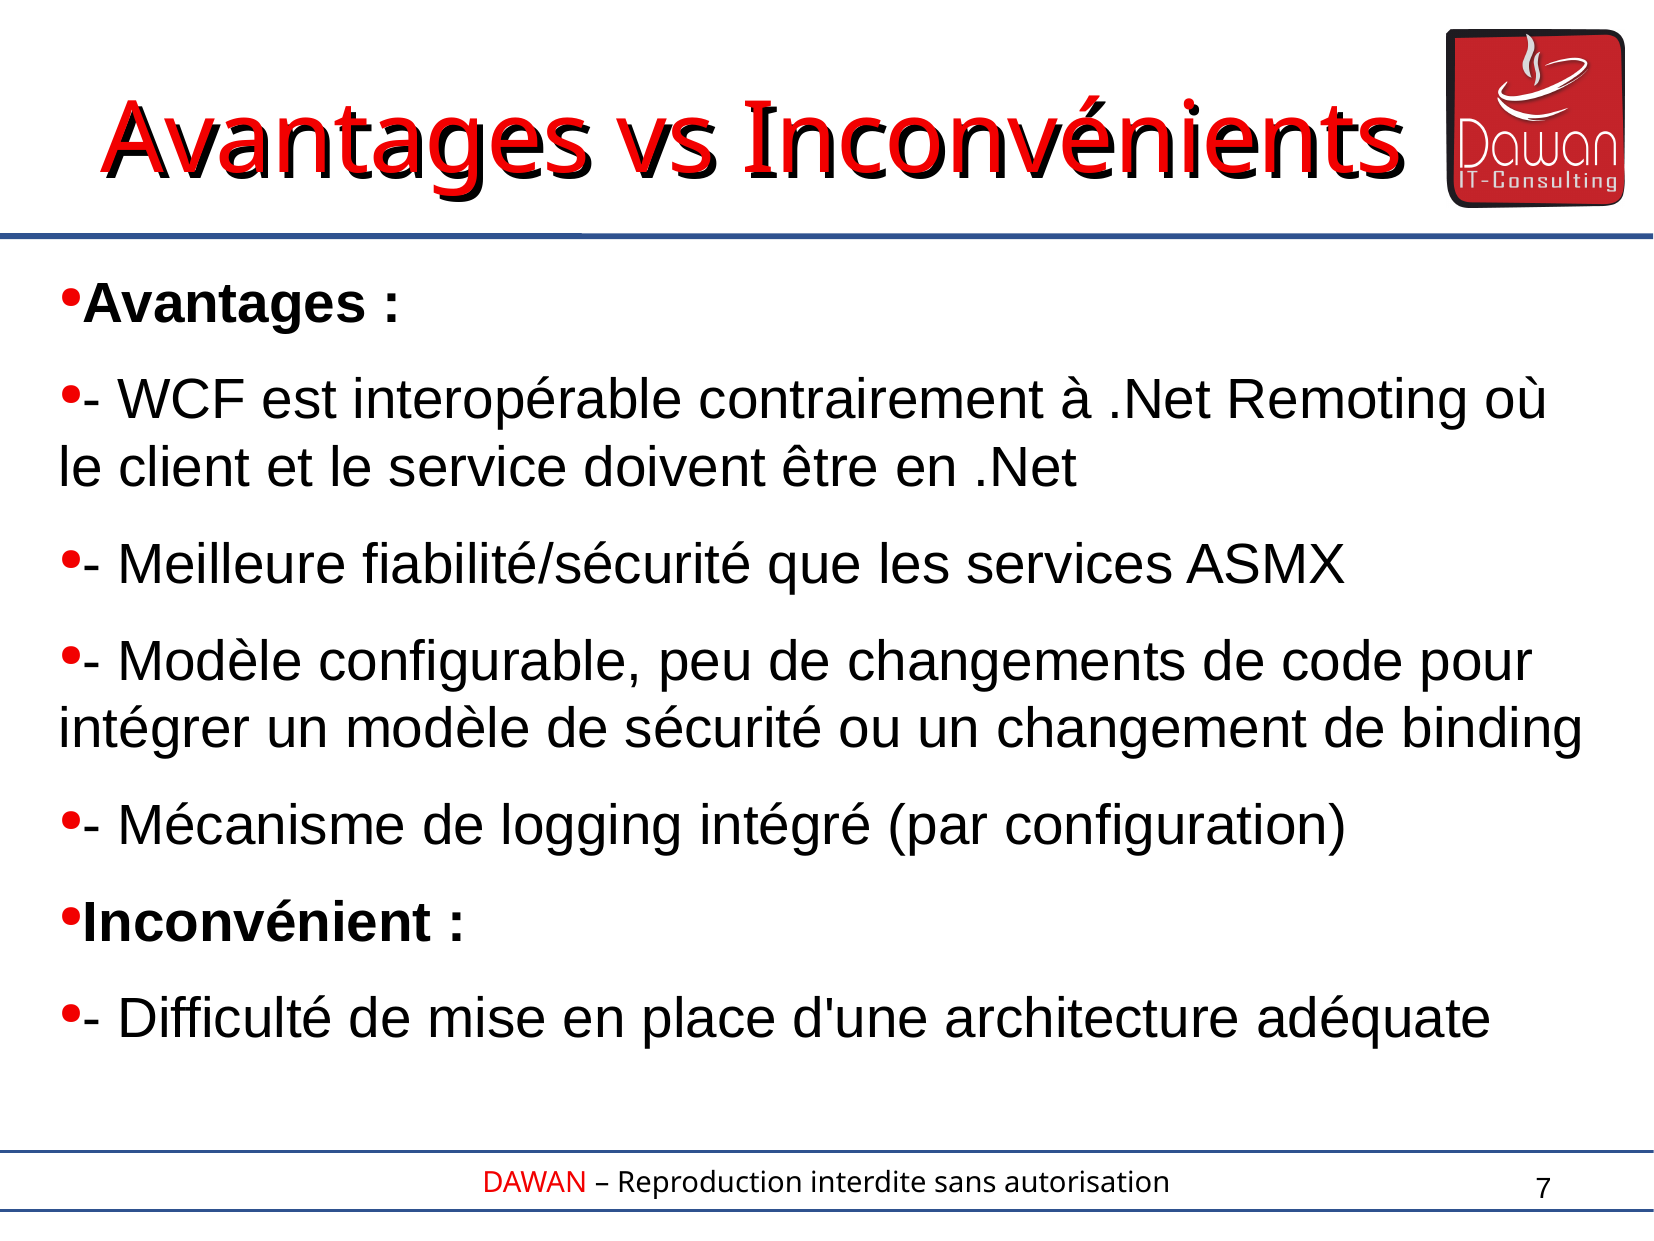

# Avantages vs Inconvénients
Avantages :
- WCF est interopérable contrairement à .Net Remoting où le client et le service doivent être en .Net
- Meilleure fiabilité/sécurité que les services ASMX
- Modèle configurable, peu de changements de code pour intégrer un modèle de sécurité ou un changement de binding
- Mécanisme de logging intégré (par configuration)
Inconvénient :
- Difficulté de mise en place d'une architecture adéquate
5